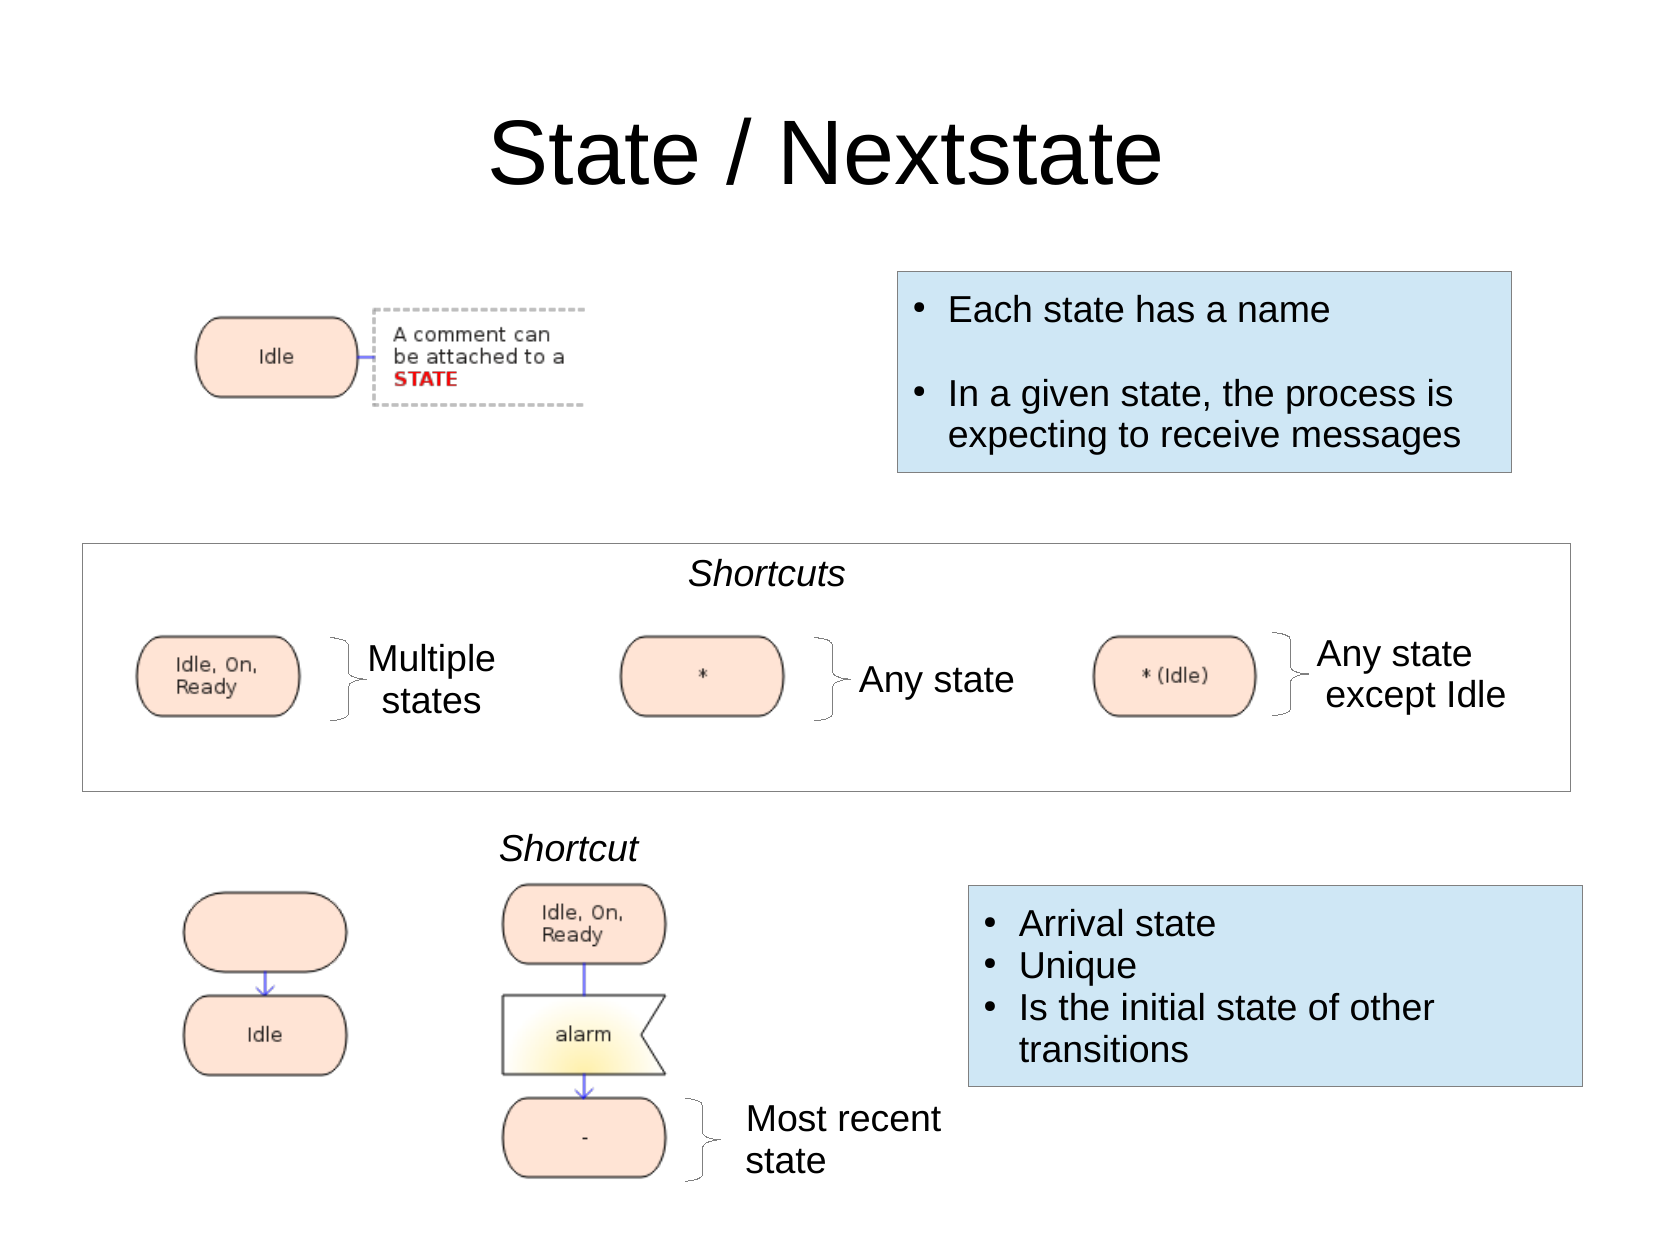

# State / Nextstate
Each state has a name
In a given state, the process is
expecting to receive messages
Shortcuts
 Any state
	 except Idle
 Multiple
 states
 Any state
Shortcut
Arrival state
Unique
Is the initial state of other
transitions
 Most recent
 state